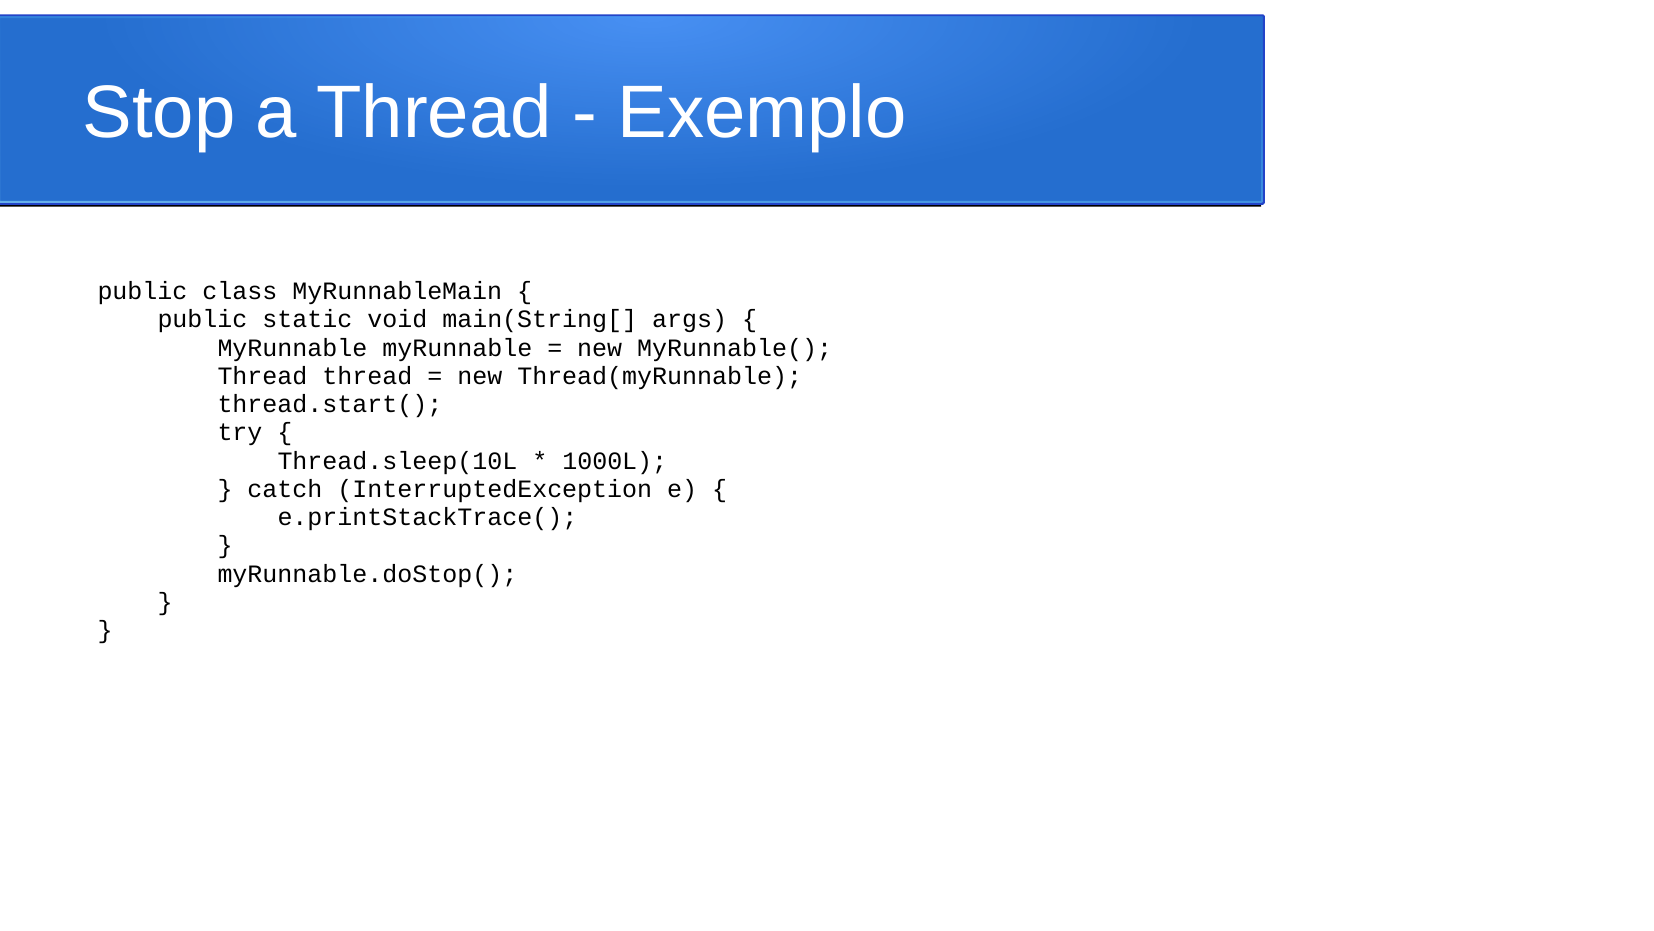

# Stop a Thread - Exemplo
public class MyRunnableMain {
 public static void main(String[] args) {
 MyRunnable myRunnable = new MyRunnable();
 Thread thread = new Thread(myRunnable);
 thread.start();
 try {
 Thread.sleep(10L * 1000L);
 } catch (InterruptedException e) {
 e.printStackTrace();
 }
 myRunnable.doStop();
 }
}